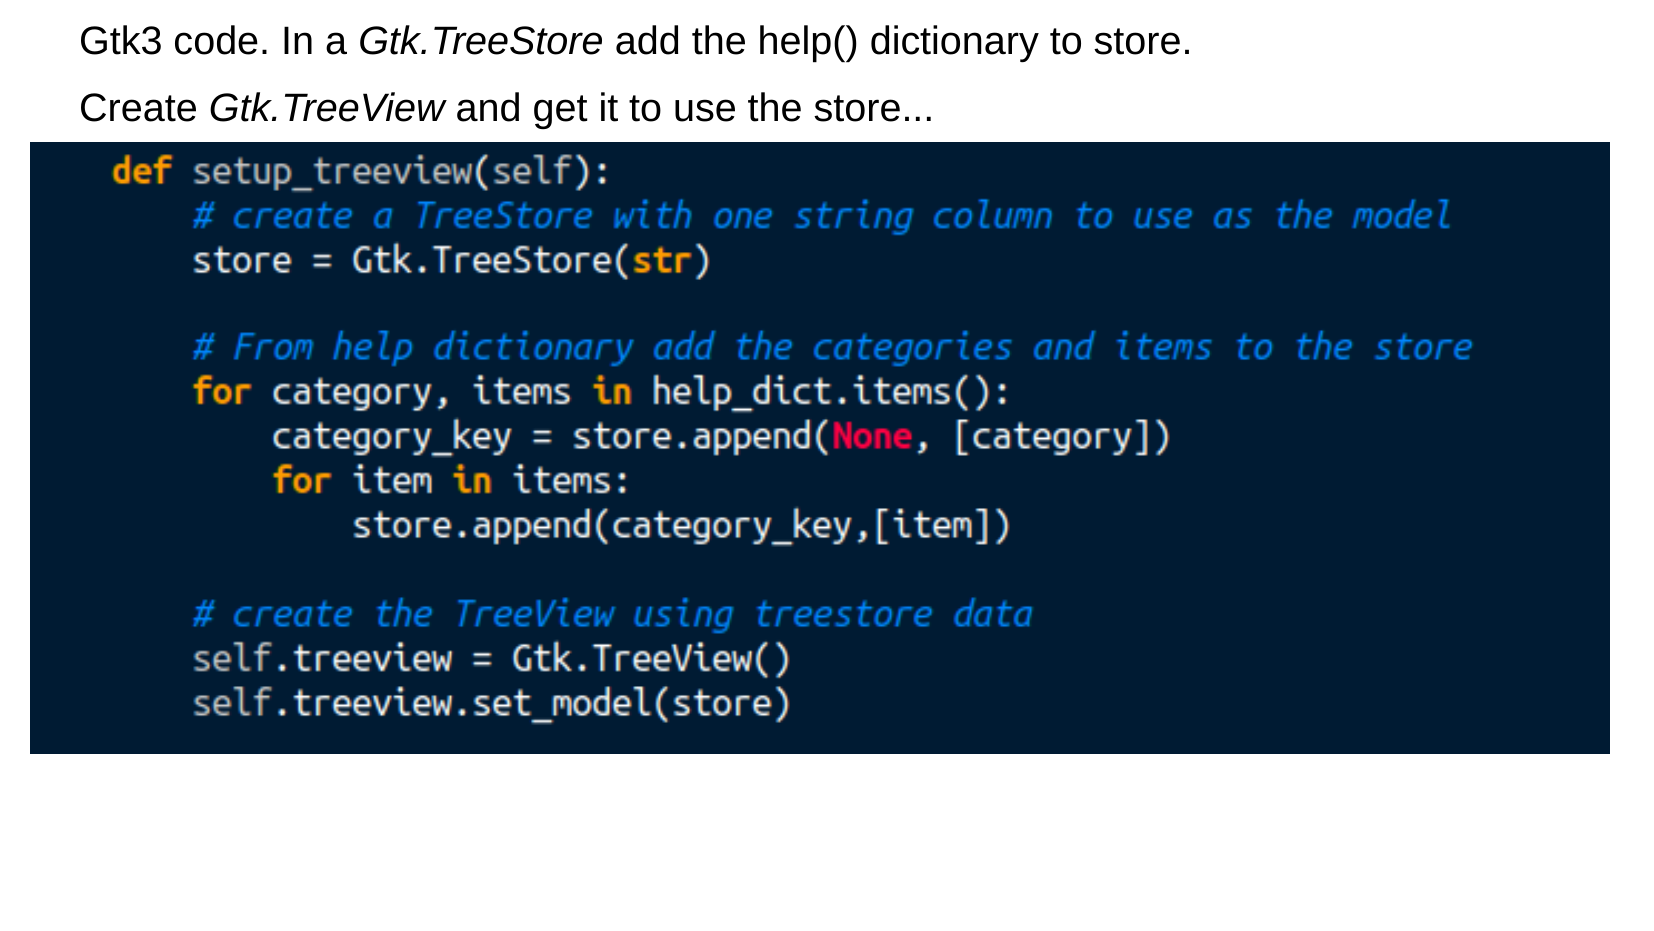

# Gtk3 code. In a Gtk.TreeStore add the help() dictionary to store.
Create Gtk.TreeView and get it to use the store...